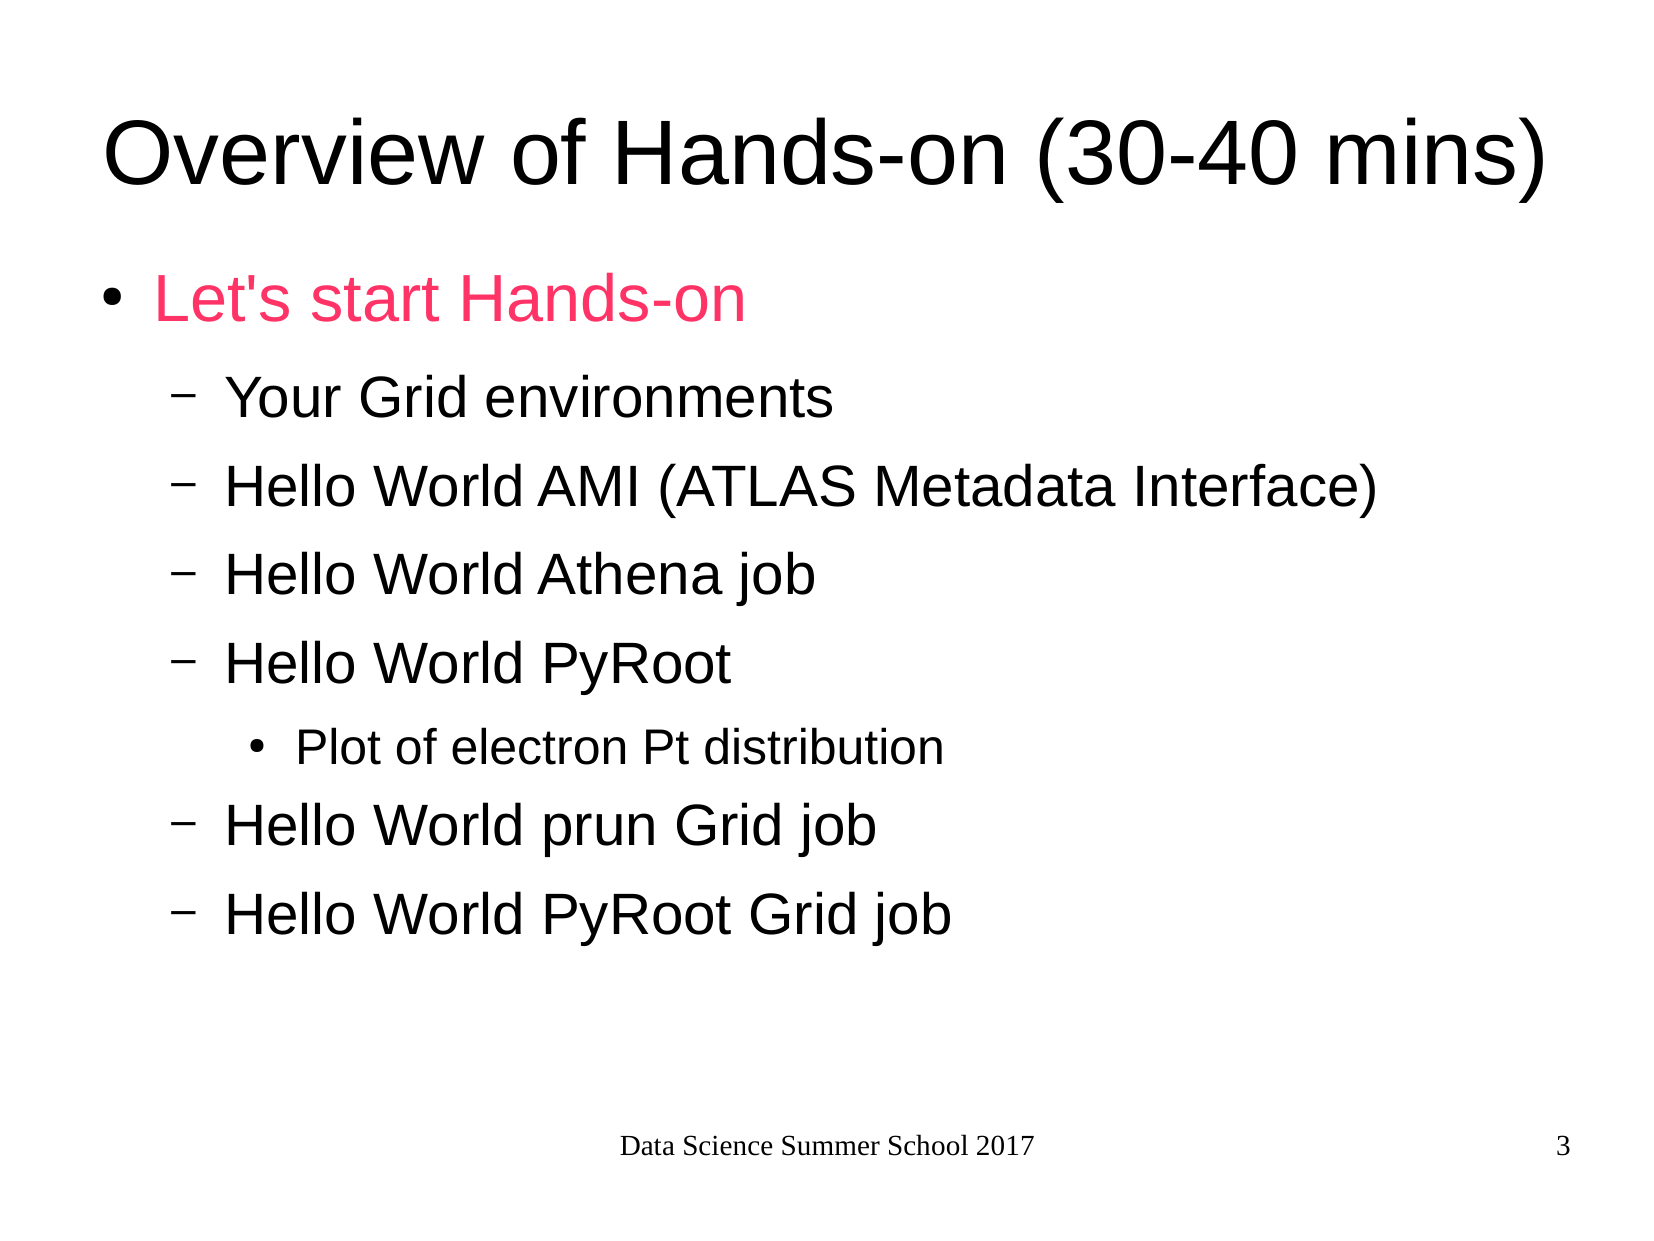

# Overview of Hands-on (30-40 mins)
Let's start Hands-on
Your Grid environments
Hello World AMI (ATLAS Metadata Interface)
Hello World Athena job
Hello World PyRoot
Plot of electron Pt distribution
Hello World prun Grid job
Hello World PyRoot Grid job
Data Science Summer School 2017
3